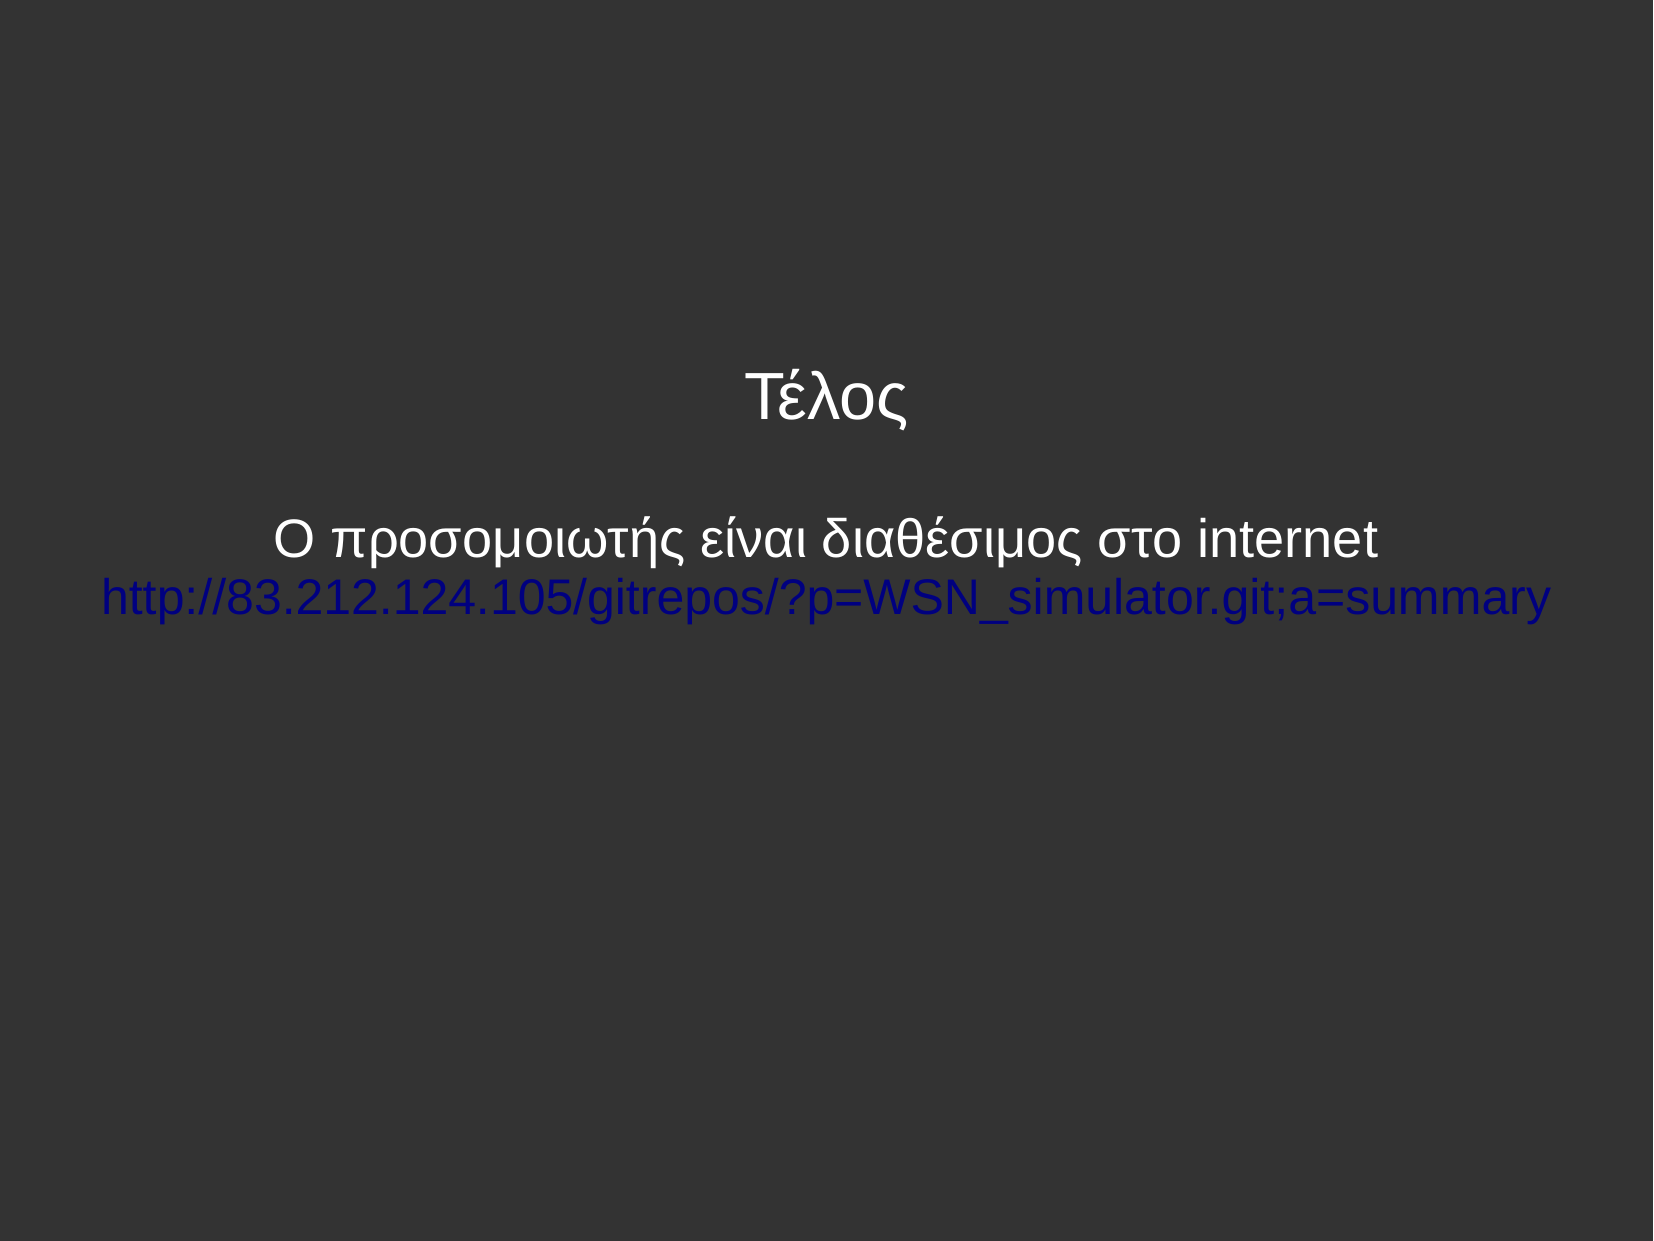

# Τέλος
O προσομοιωτής είναι διαθέσιμος στο internet
http://83.212.124.105/gitrepos/?p=WSN_simulator.git;a=summary